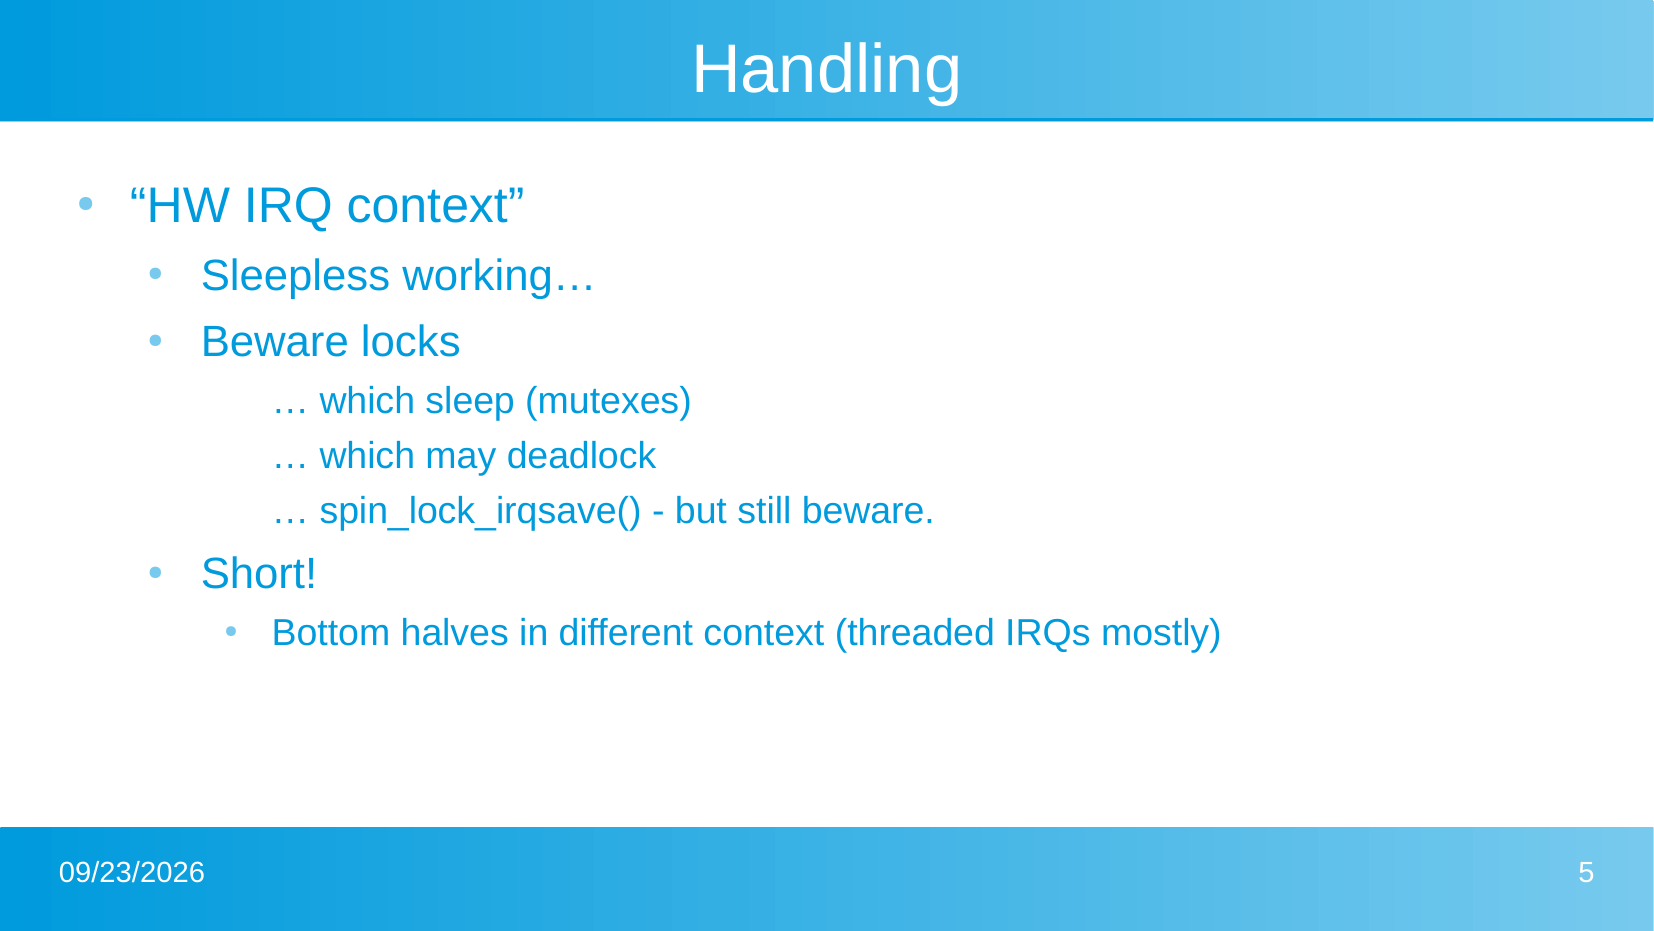

# Handling
“HW IRQ context”
Sleepless working…
Beware locks
… which sleep (mutexes)
… which may deadlock
… spin_lock_irqsave() - but still beware.
Short!
Bottom halves in different context (threaded IRQs mostly)
5